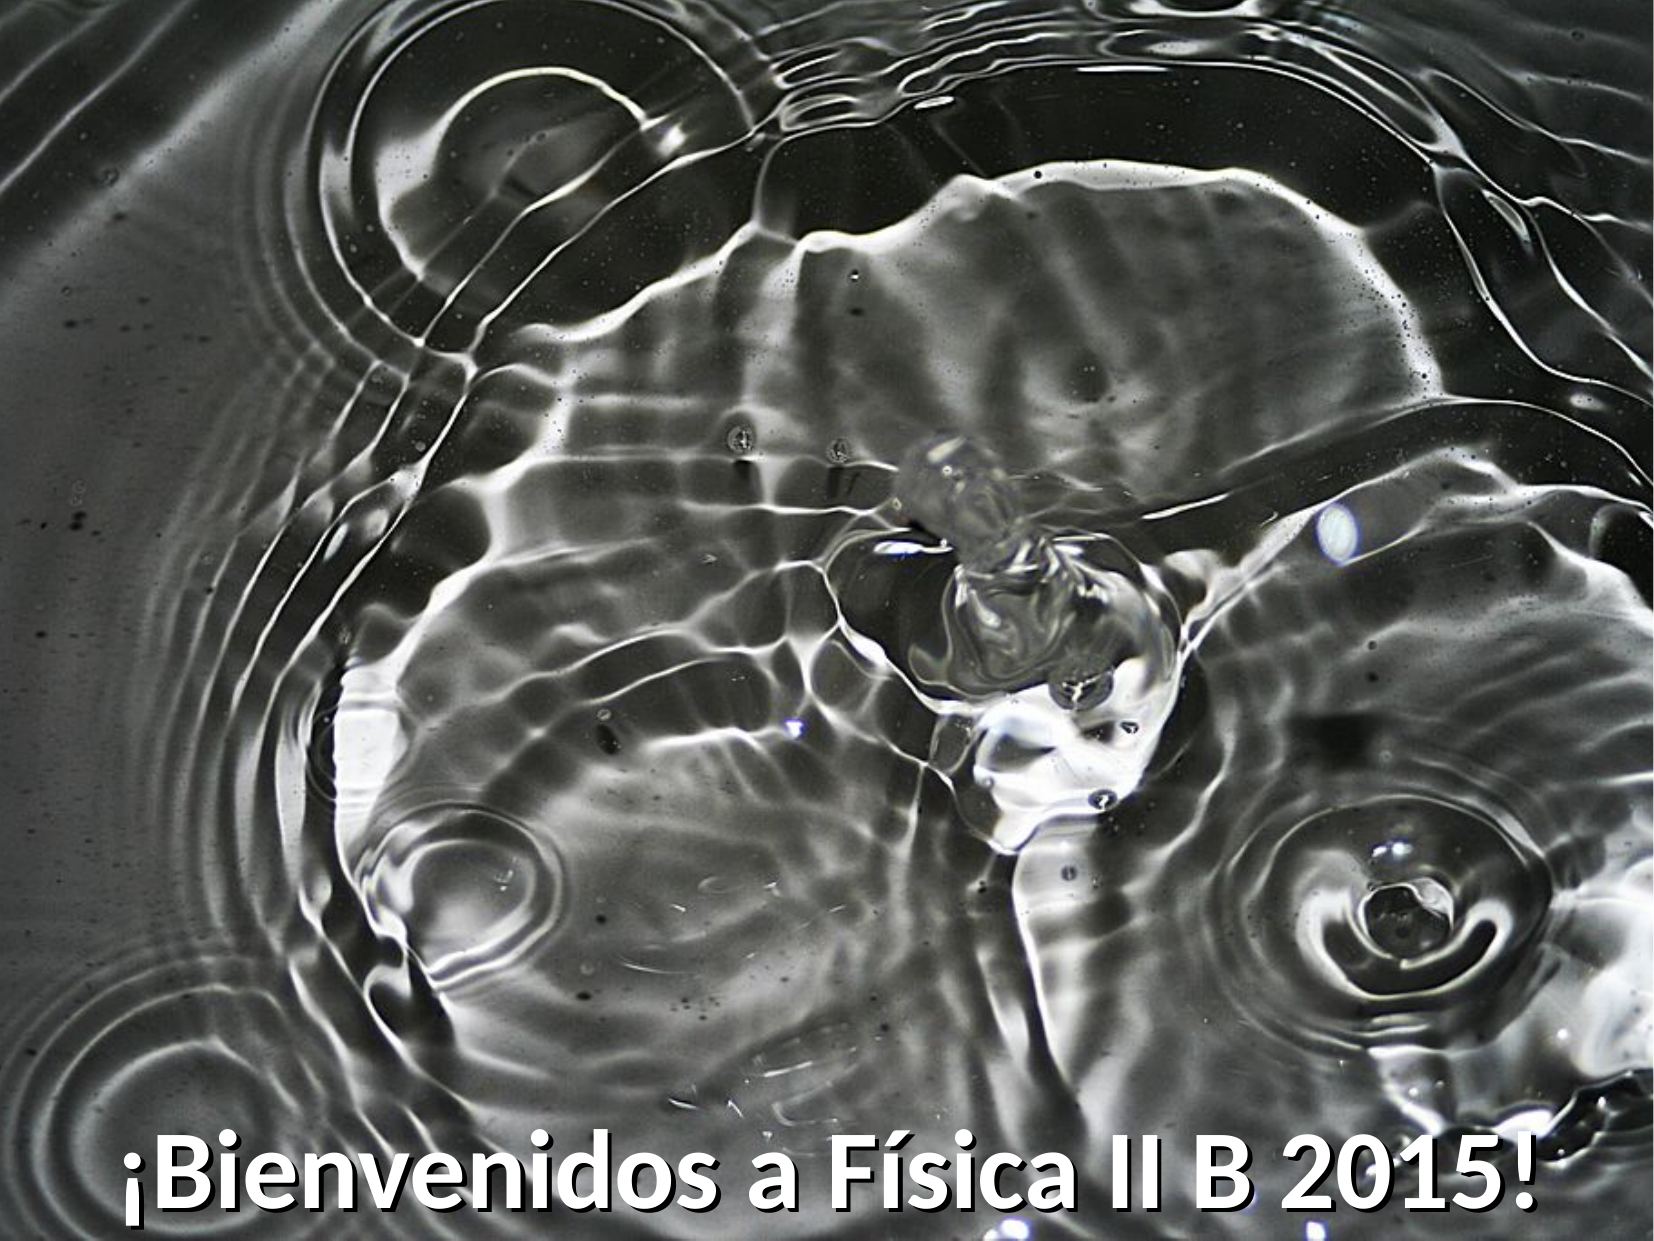

# ¡Bienvenidos a Física II B 2015!
Ago 11, 2015
Asorey - Cutsaimanis - Física II B 2015
17